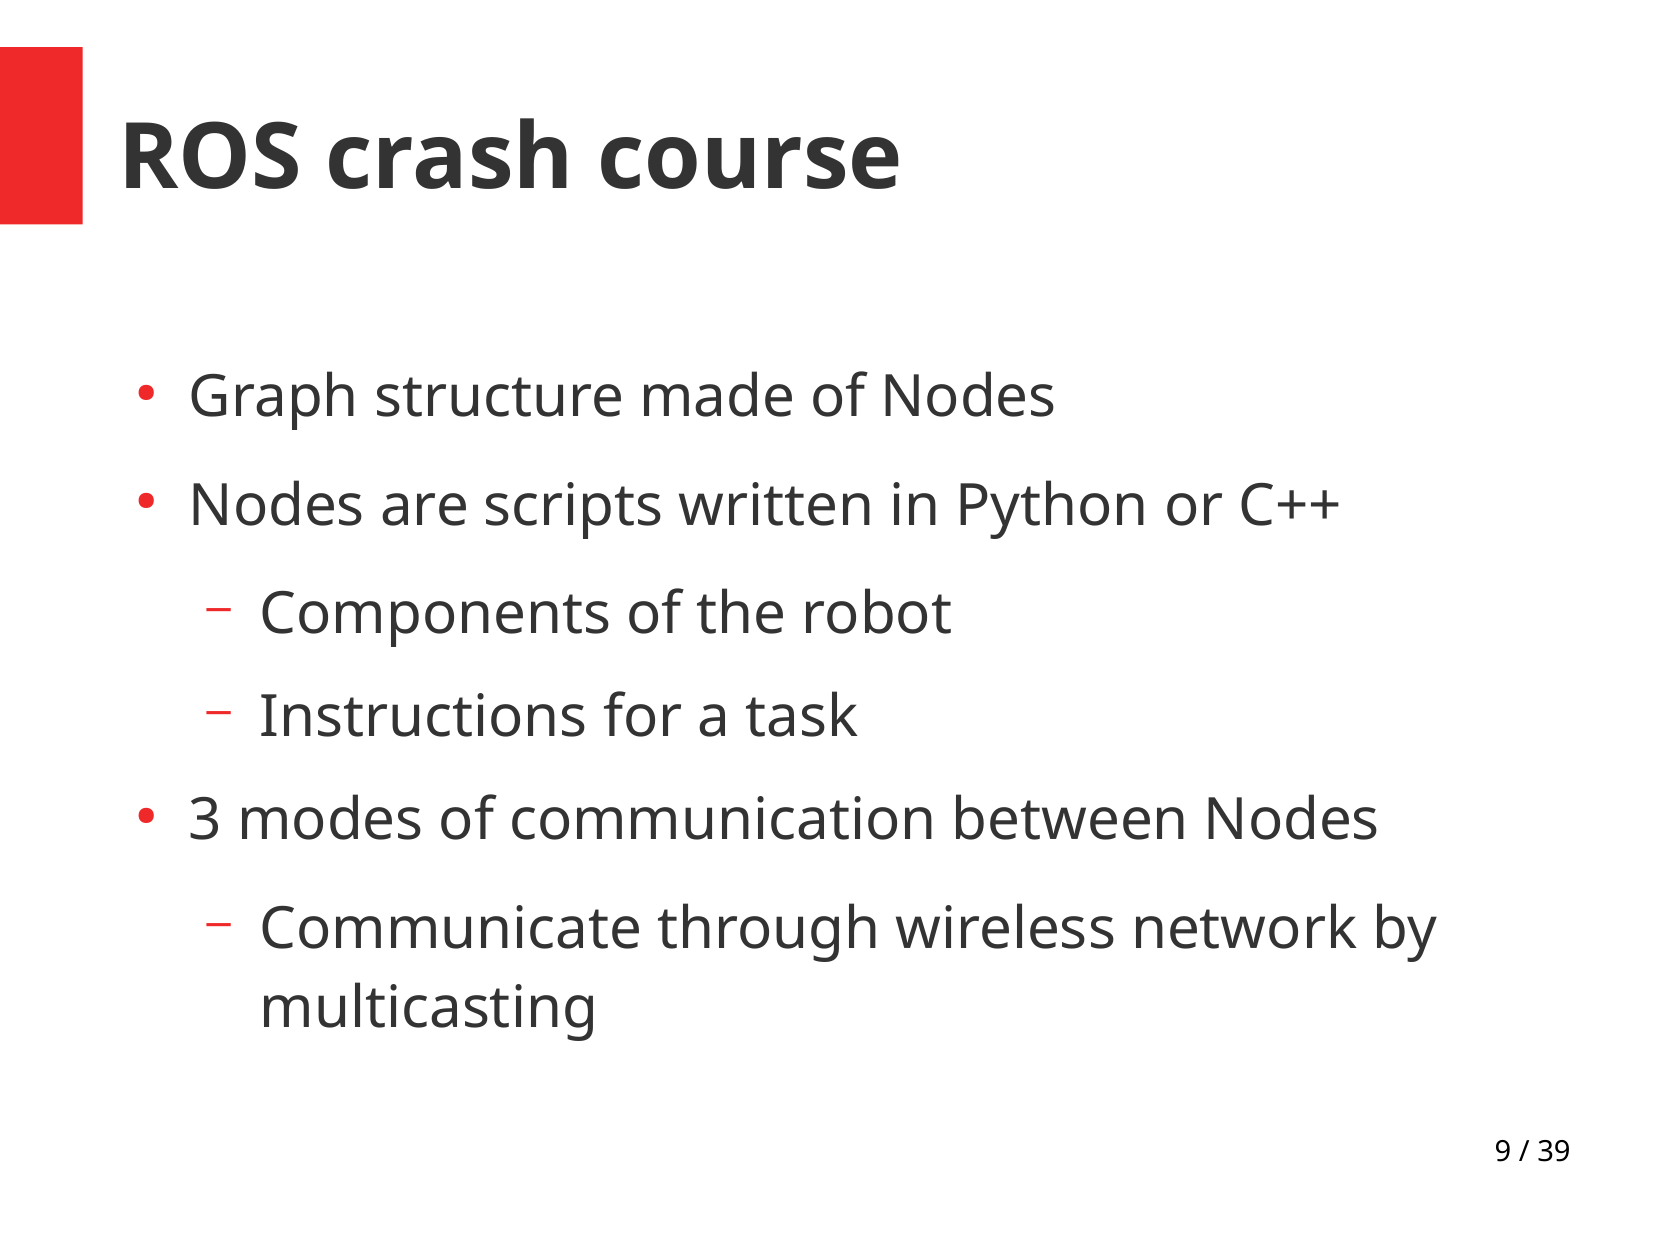

# ROS crash course
Graph structure made of Nodes
Nodes are scripts written in Python or C++
Components of the robot
Instructions for a task
3 modes of communication between Nodes
Communicate through wireless network by multicasting
9